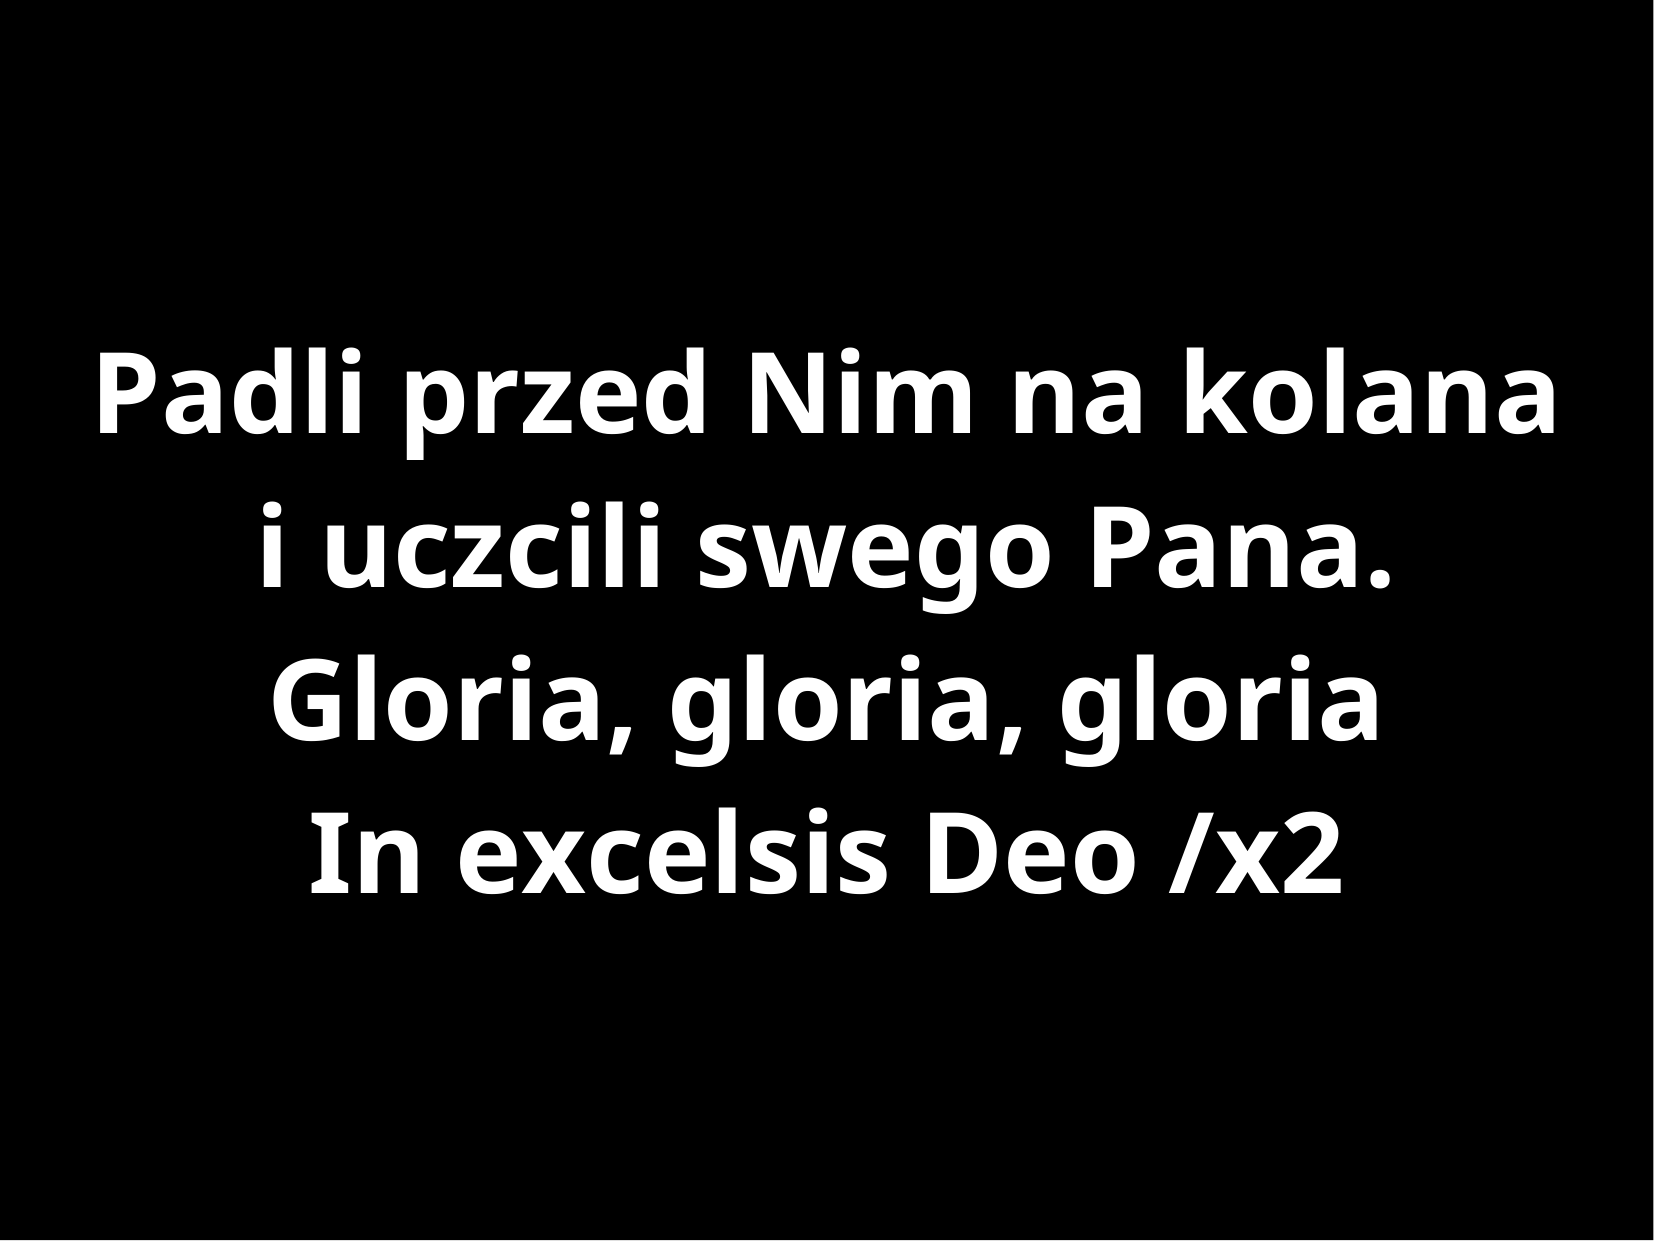

# Padli przed Nim na kolana i uczcili swego Pana. Gloria, gloria, gloria In excelsis Deo /x2